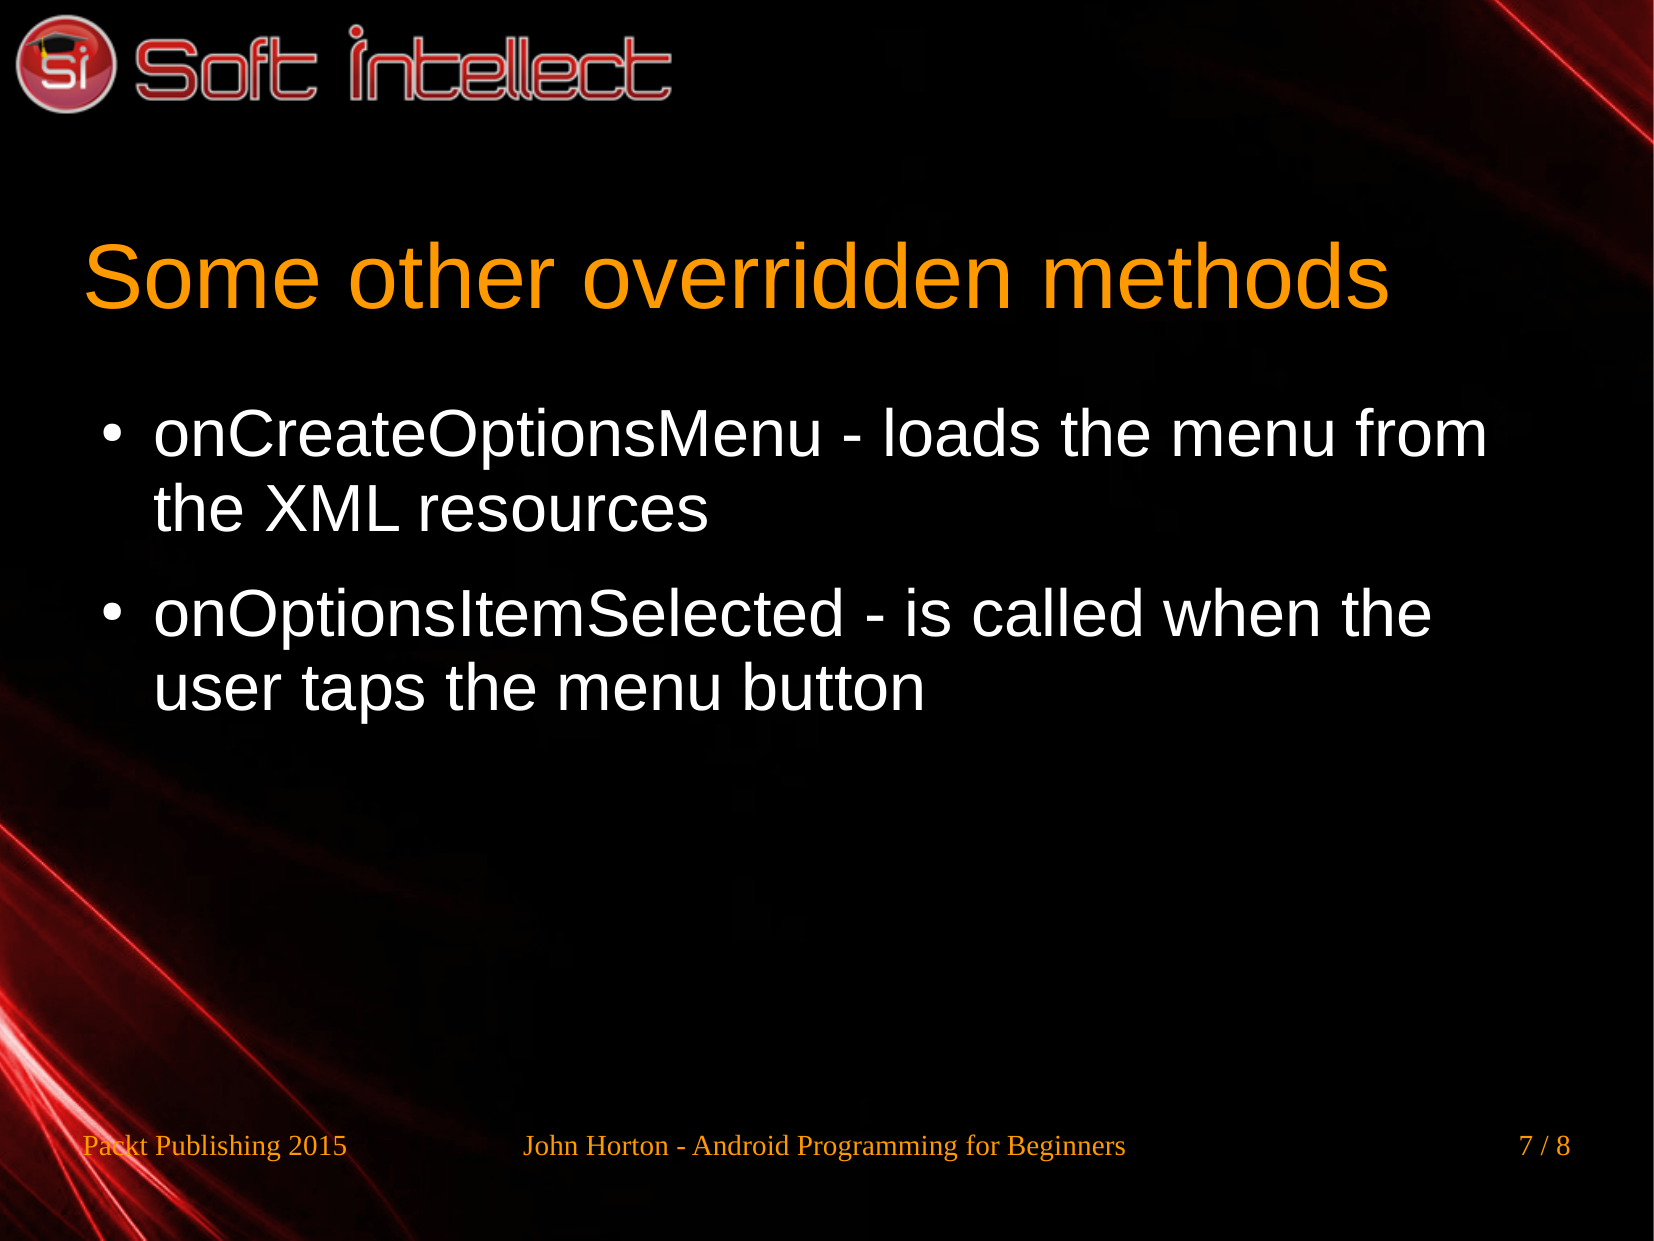

# Some other overridden methods
onCreateOptionsMenu - loads the menu from the XML resources
onOptionsItemSelected - is called when the user taps the menu button
Packt Publishing 2015
John Horton - Android Programming for Beginners
7